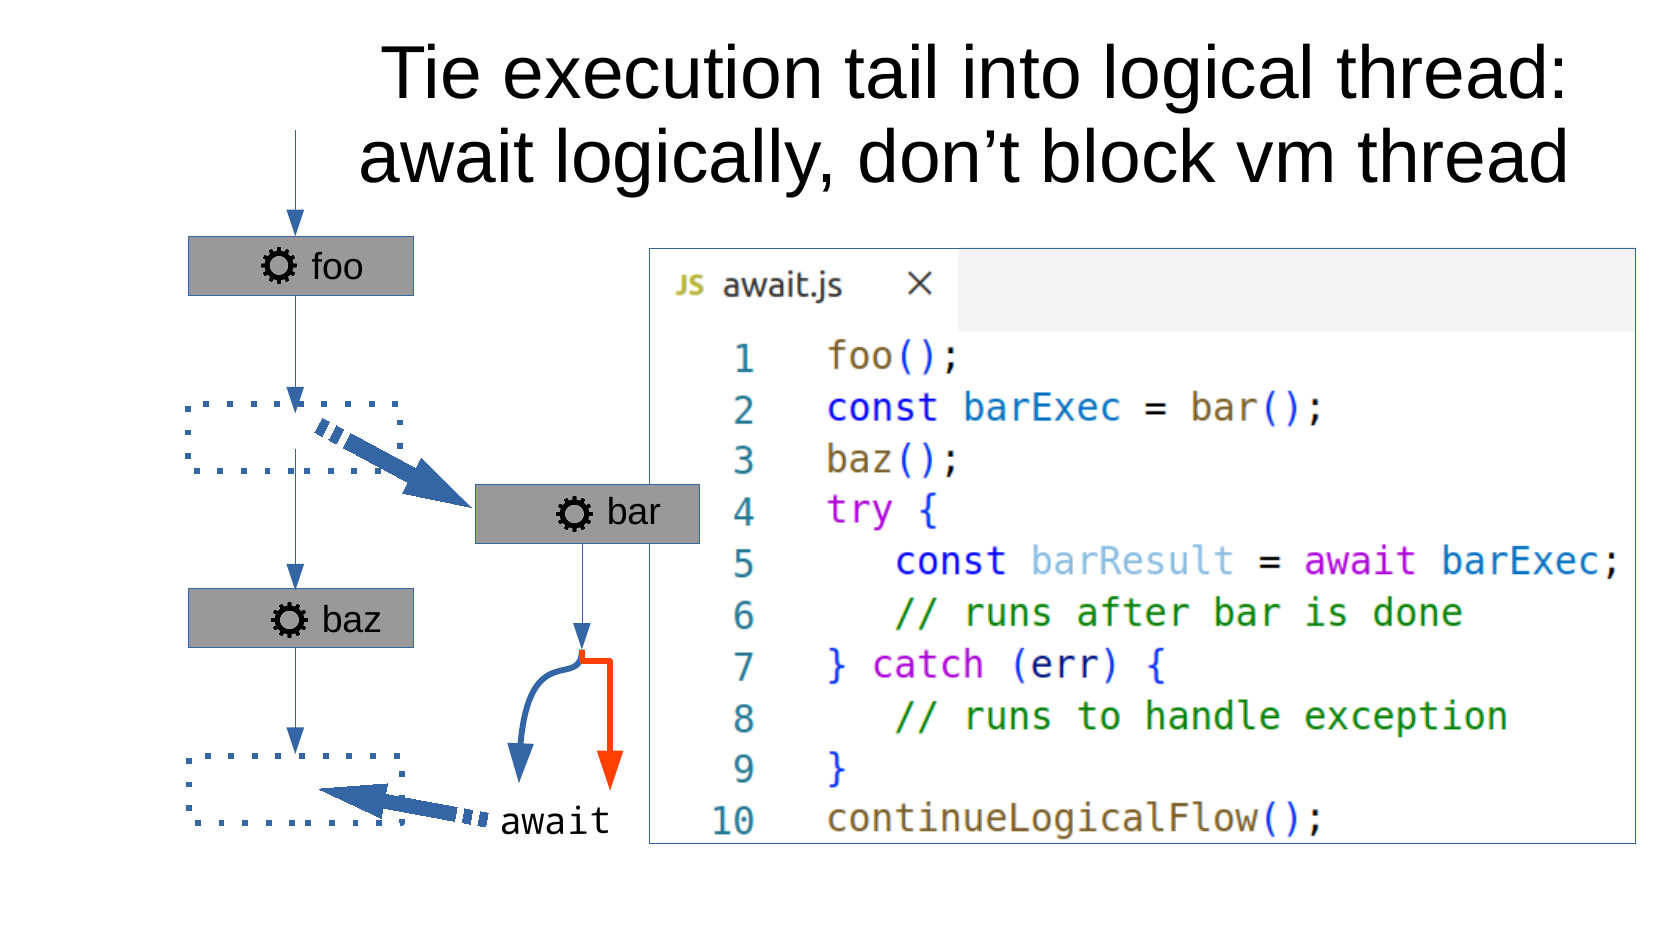

# Tie execution tail into logical thread: await logically, don’t block vm thread
foo
bar
baz
await